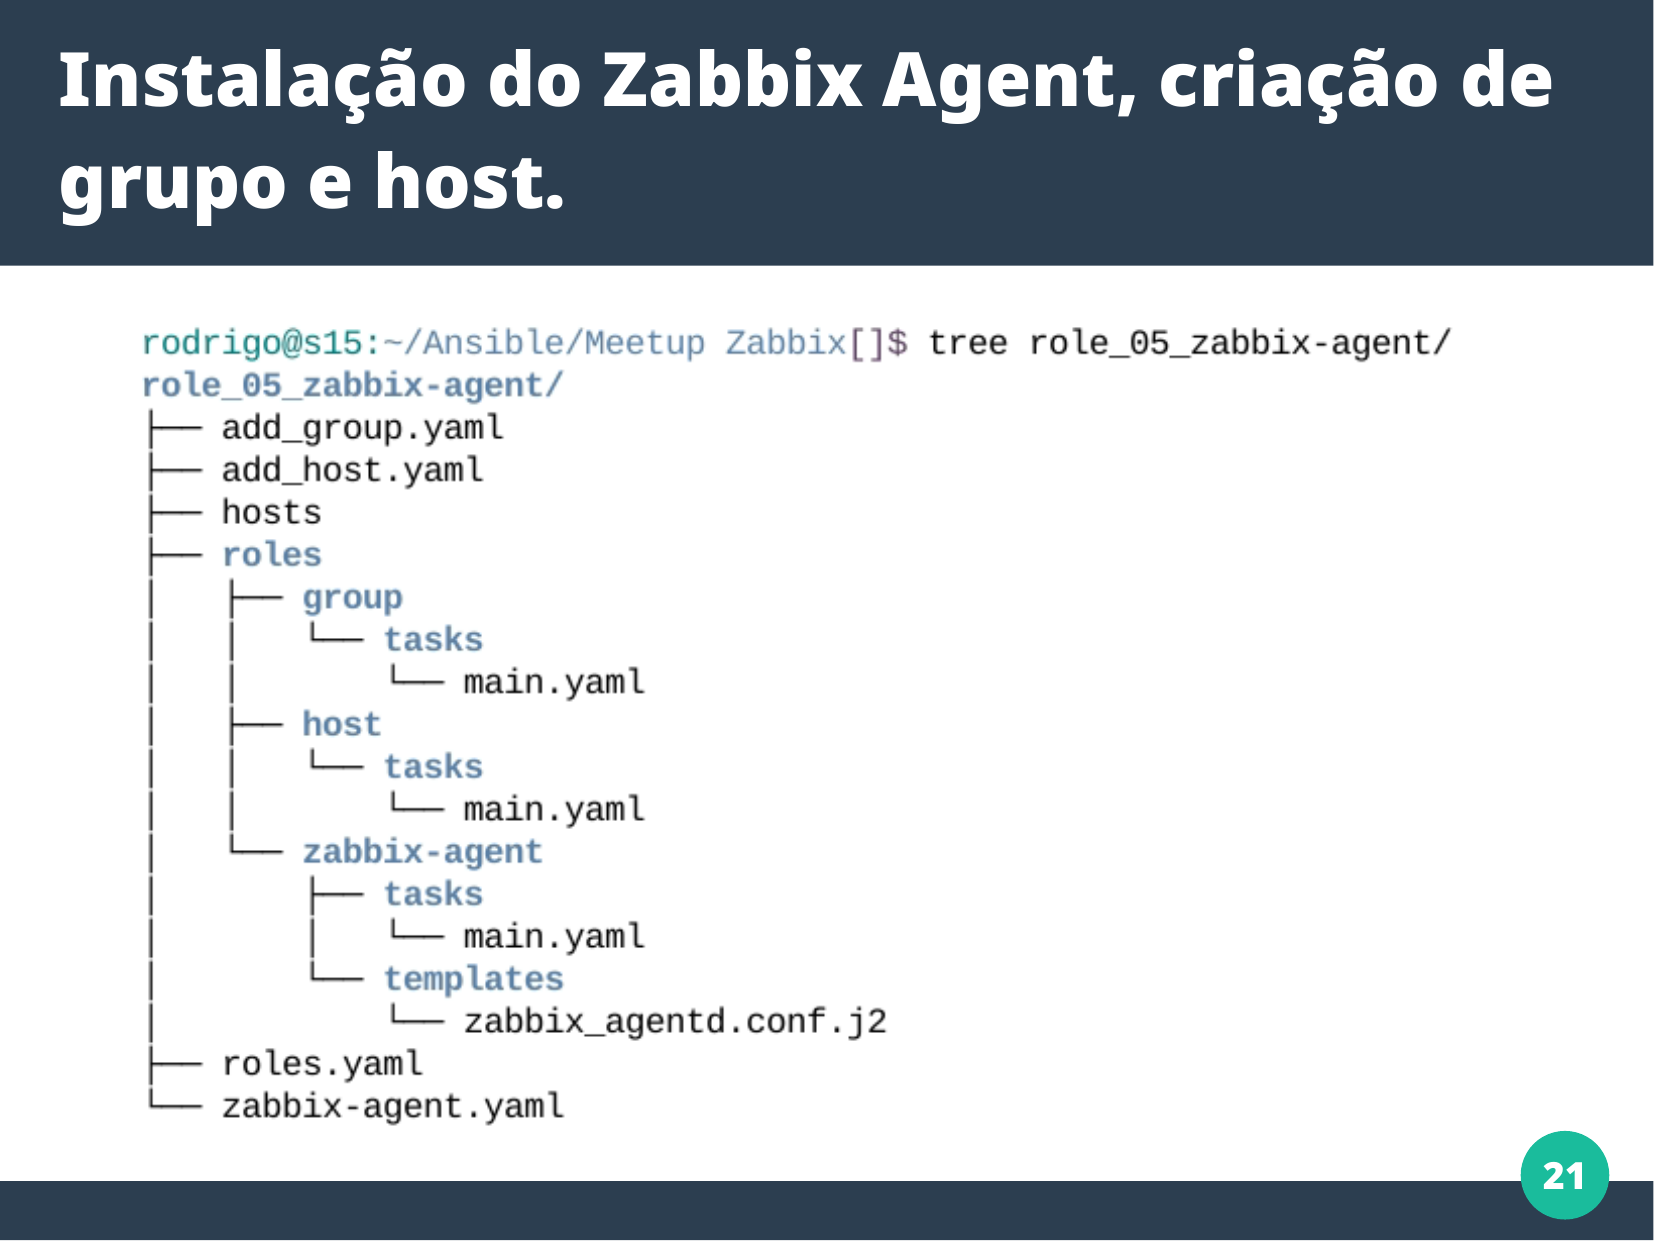

# Instalação do Zabbix Agent, criação de grupo e host.
21